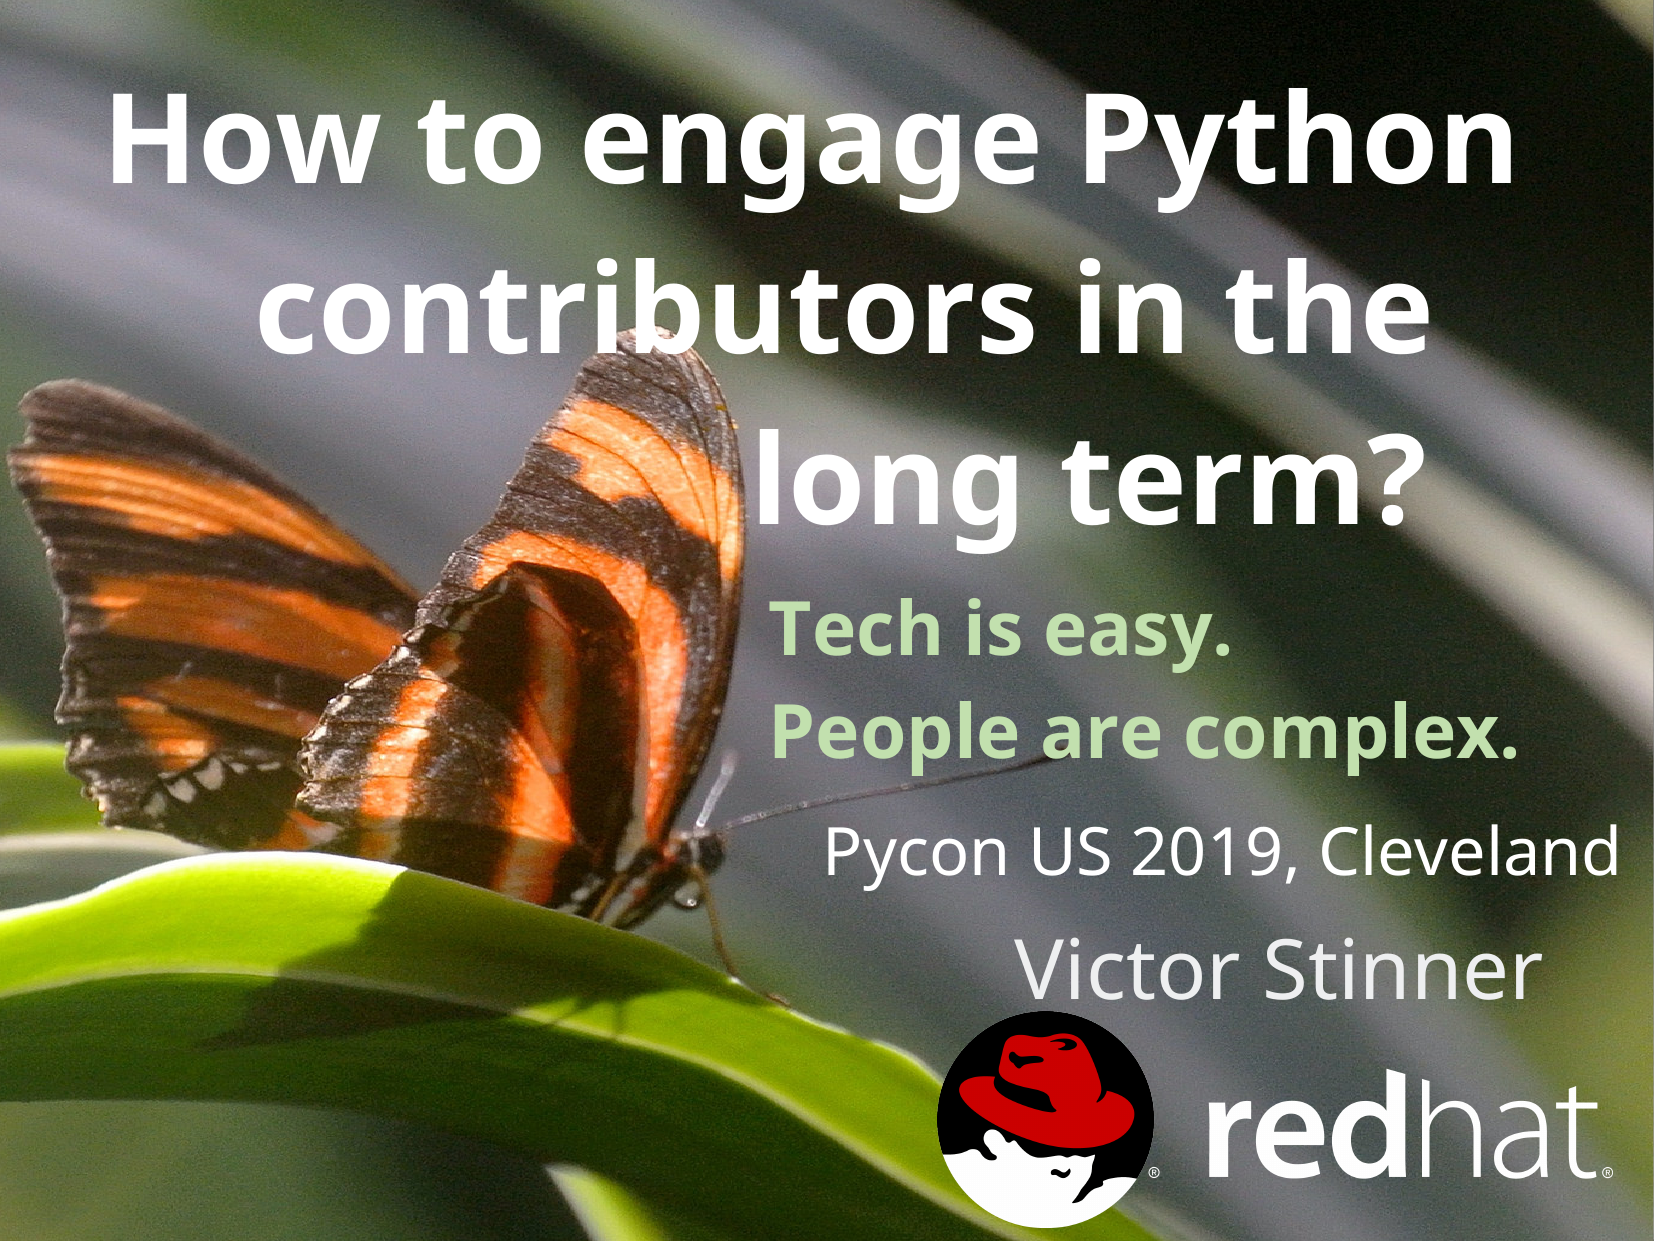

How to engage Python
 contributors in the
 long term?
Tech is easy.
People are complex.
# Pycon US 2019, Cleveland
Victor Stinner